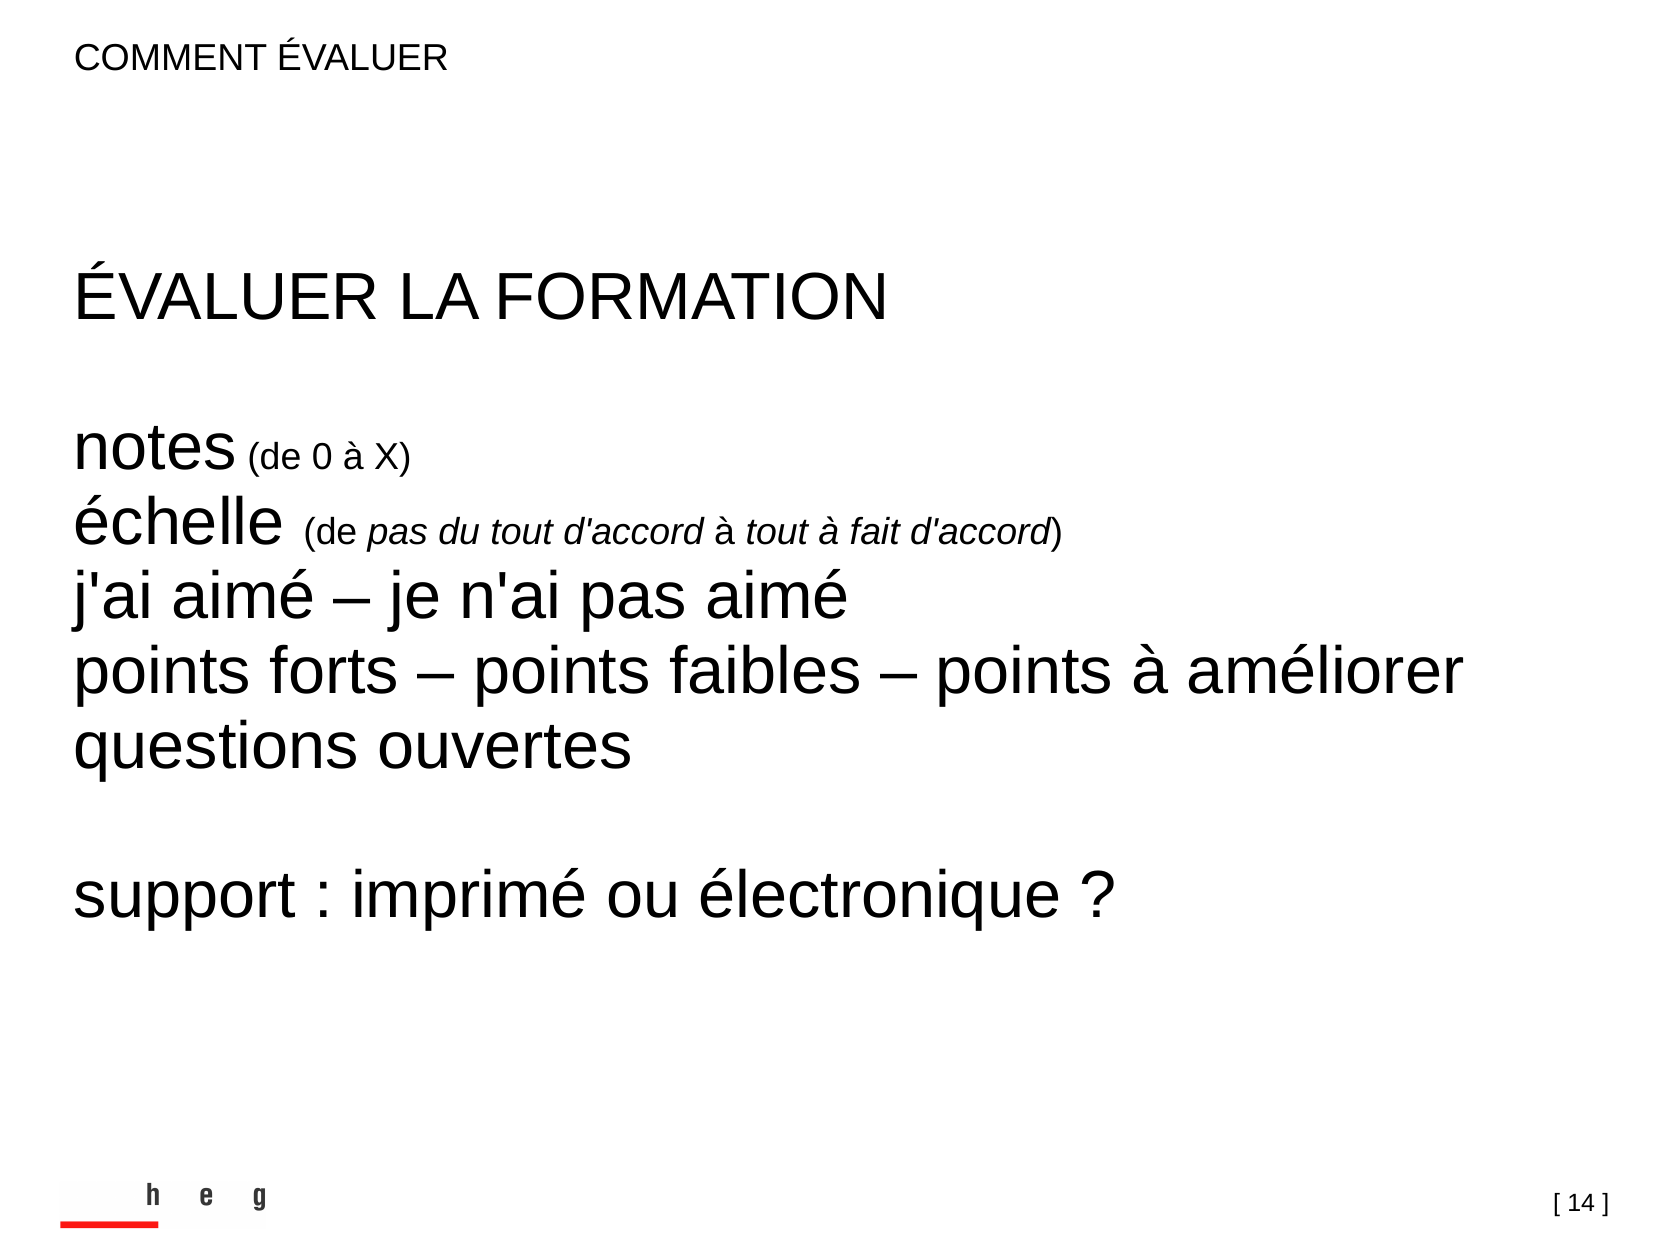

COMMENT ÉVALUER
ÉVALUER LA FORMATION
notes (de 0 à X)
échelle (de pas du tout d'accord à tout à fait d'accord)
j'ai aimé – je n'ai pas aimé
points forts – points faibles – points à améliorer
questions ouvertes
support : imprimé ou électronique ?